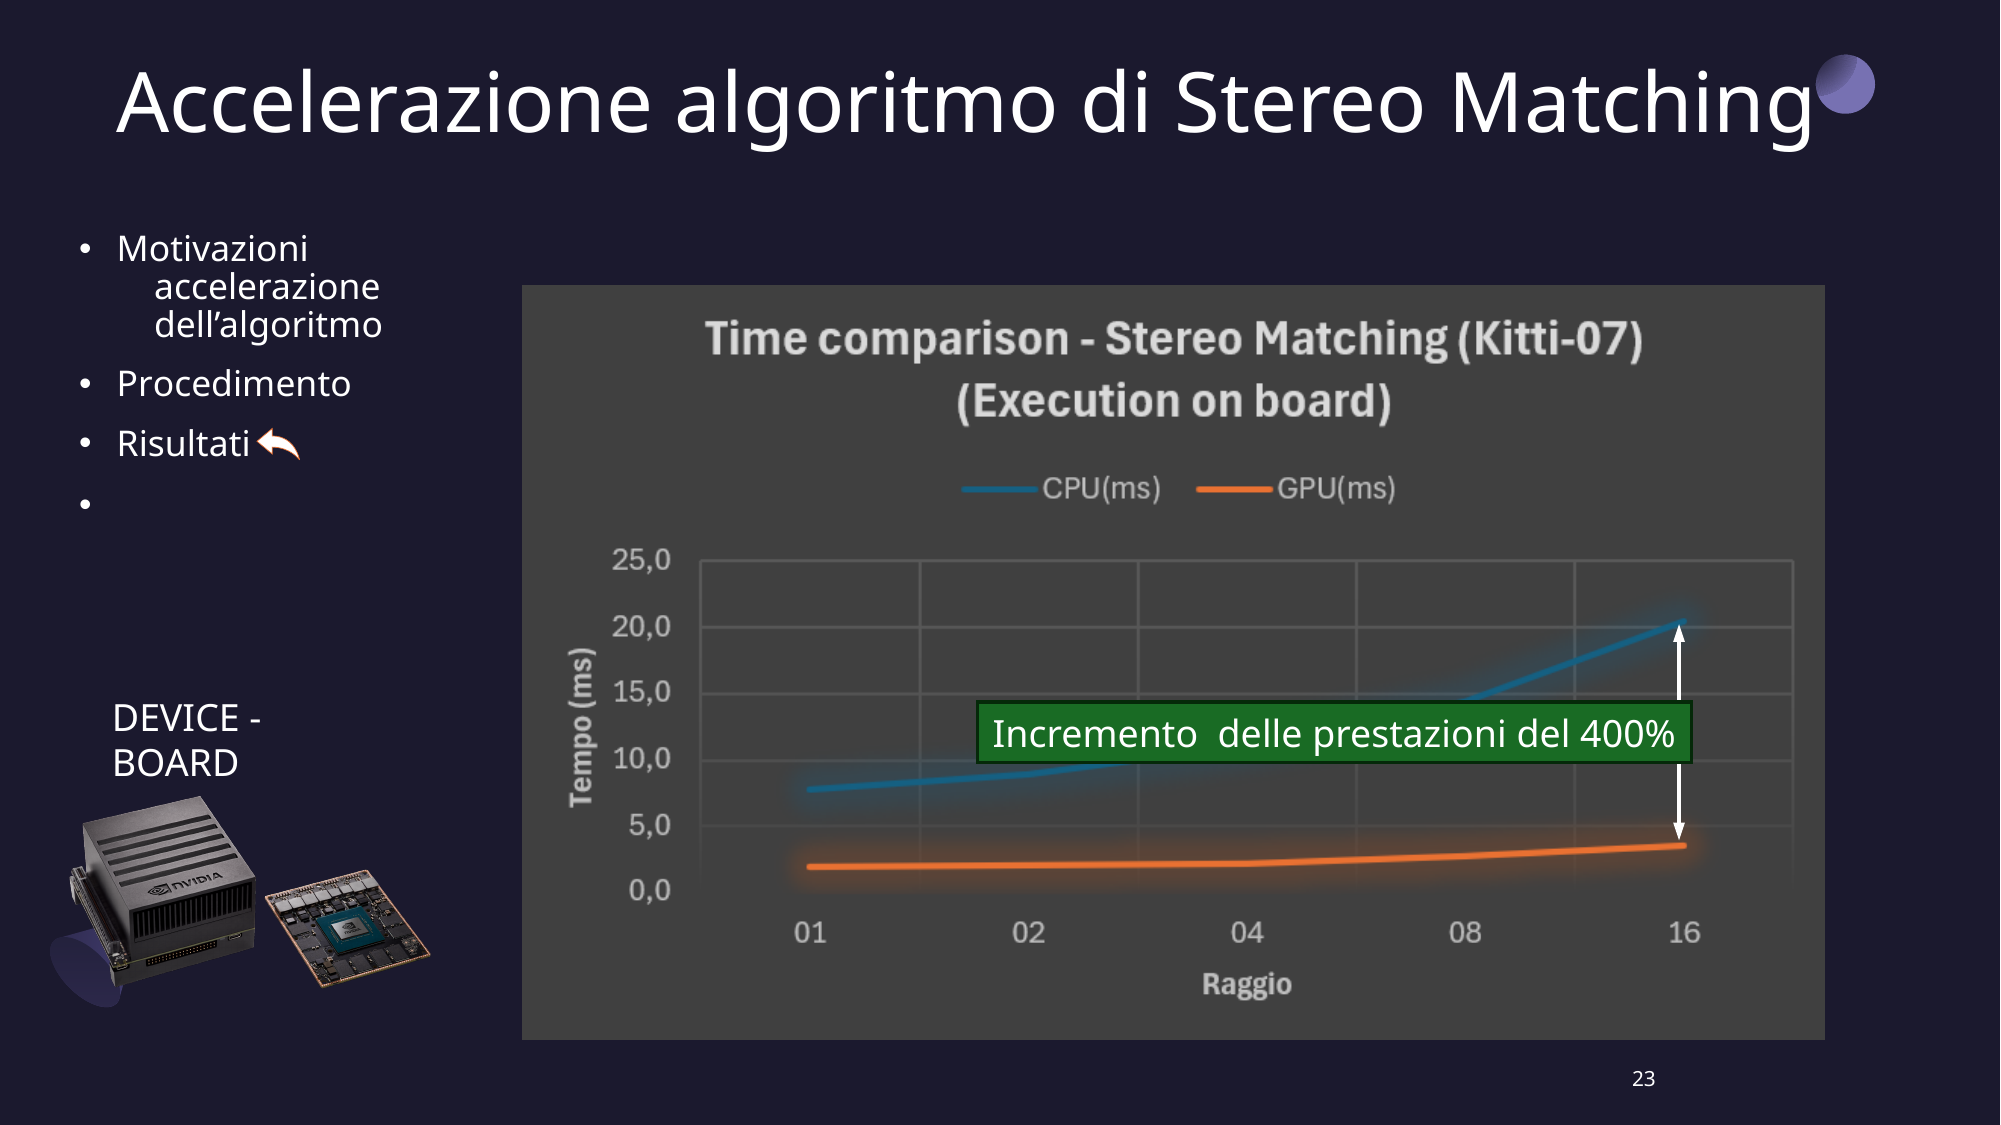

Accelerazione algoritmo di Stereo Matching
Motivazioni accelerazione dell’algoritmo
Procedimento
Risultati
DEVICE - BOARD
Incremento delle prestazioni del 400%